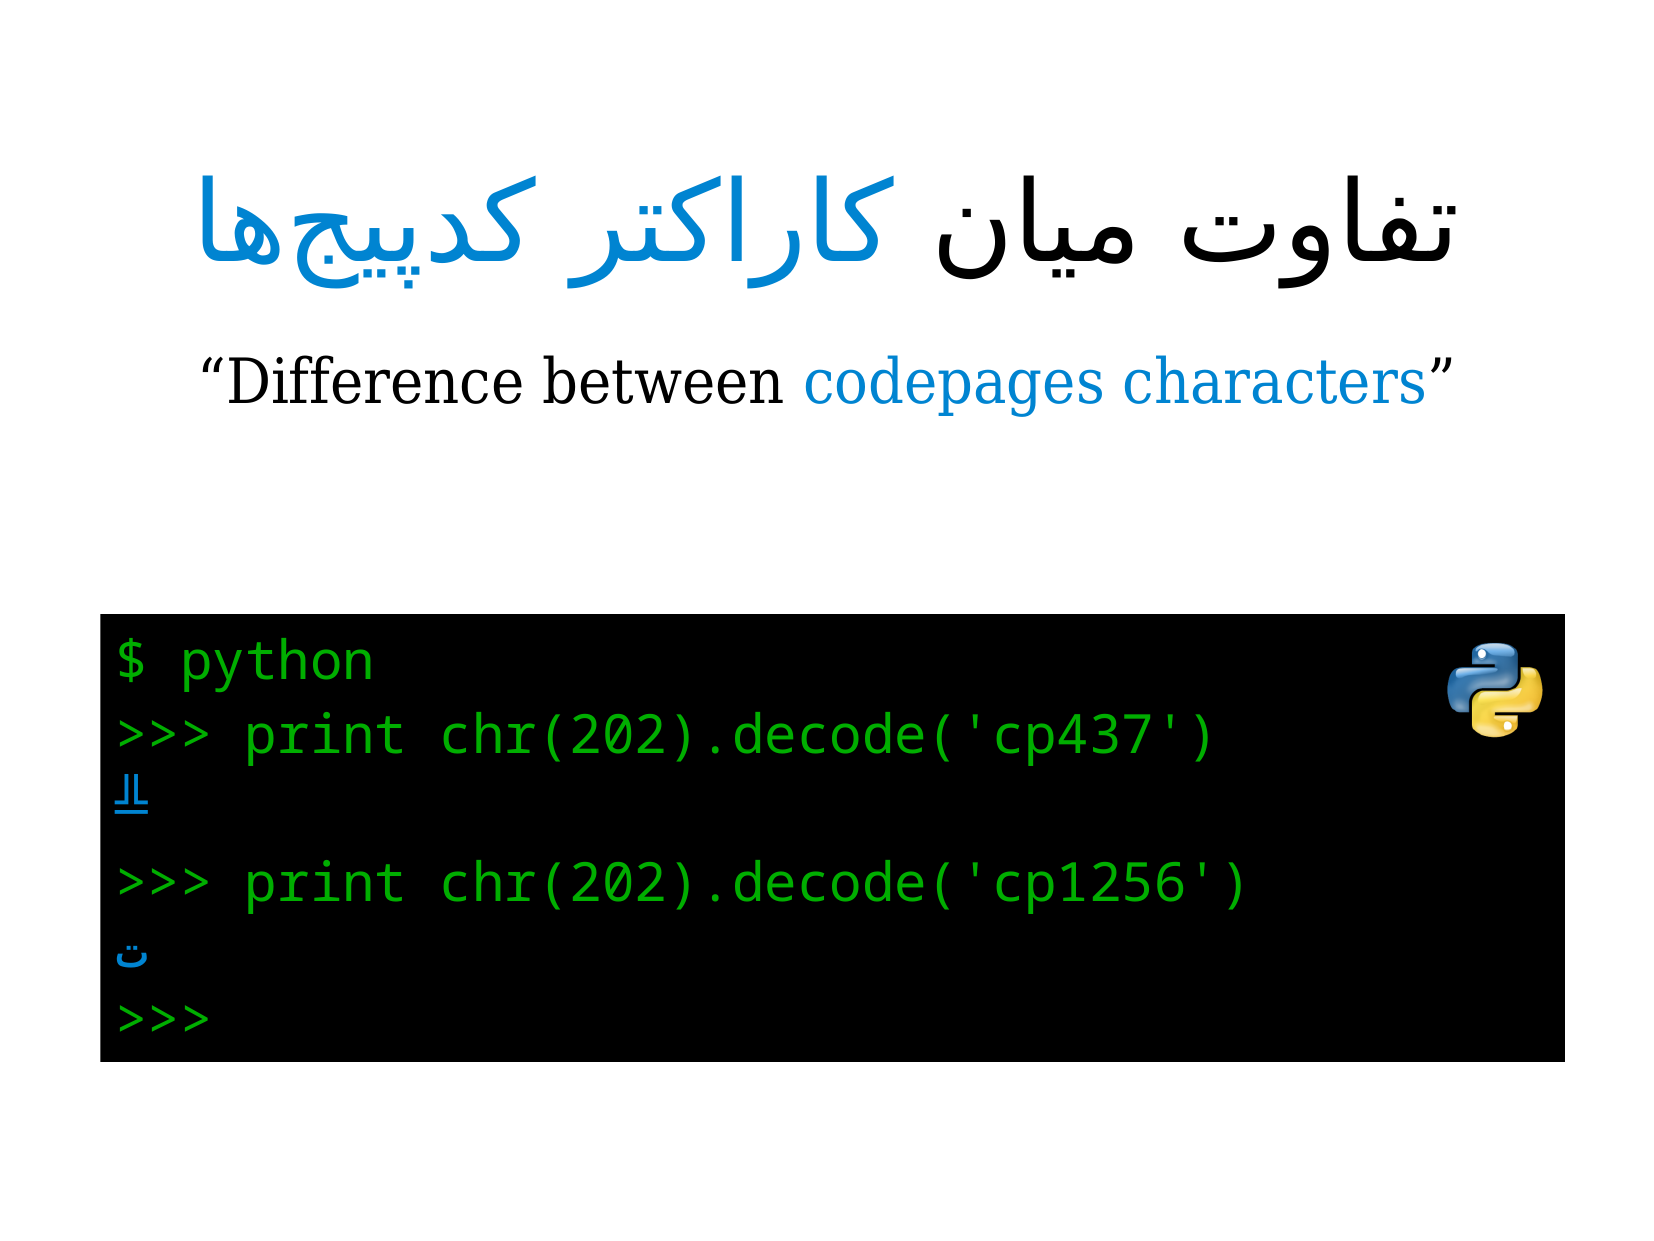

تفاوت میان کاراکتر کدپیج‌ها
“Difference between codepages characters”
$ python
>>> print chr(202).decode('cp437')
╩
>>> print chr(202).decode('cp1256')
ت
>>>